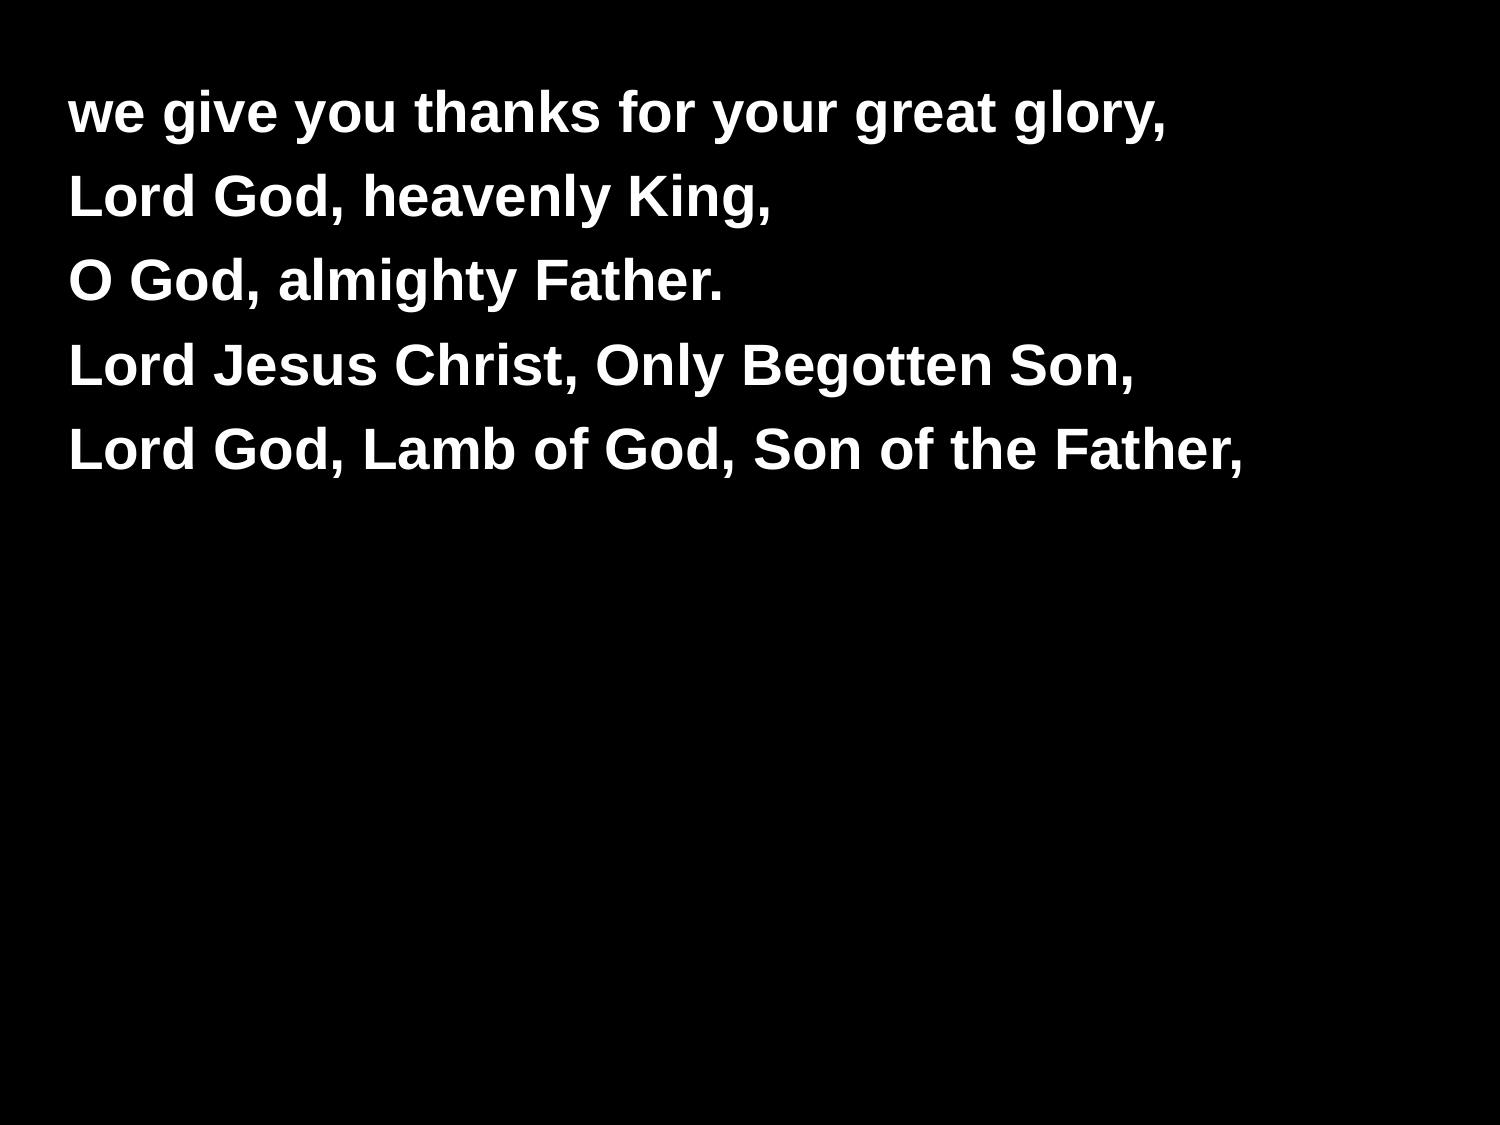

# we give you thanks for your great glory,
Lord God, heavenly King,
O God, almighty Father.
Lord Jesus Christ, Only Begotten Son,
Lord God, Lamb of God, Son of the Father,